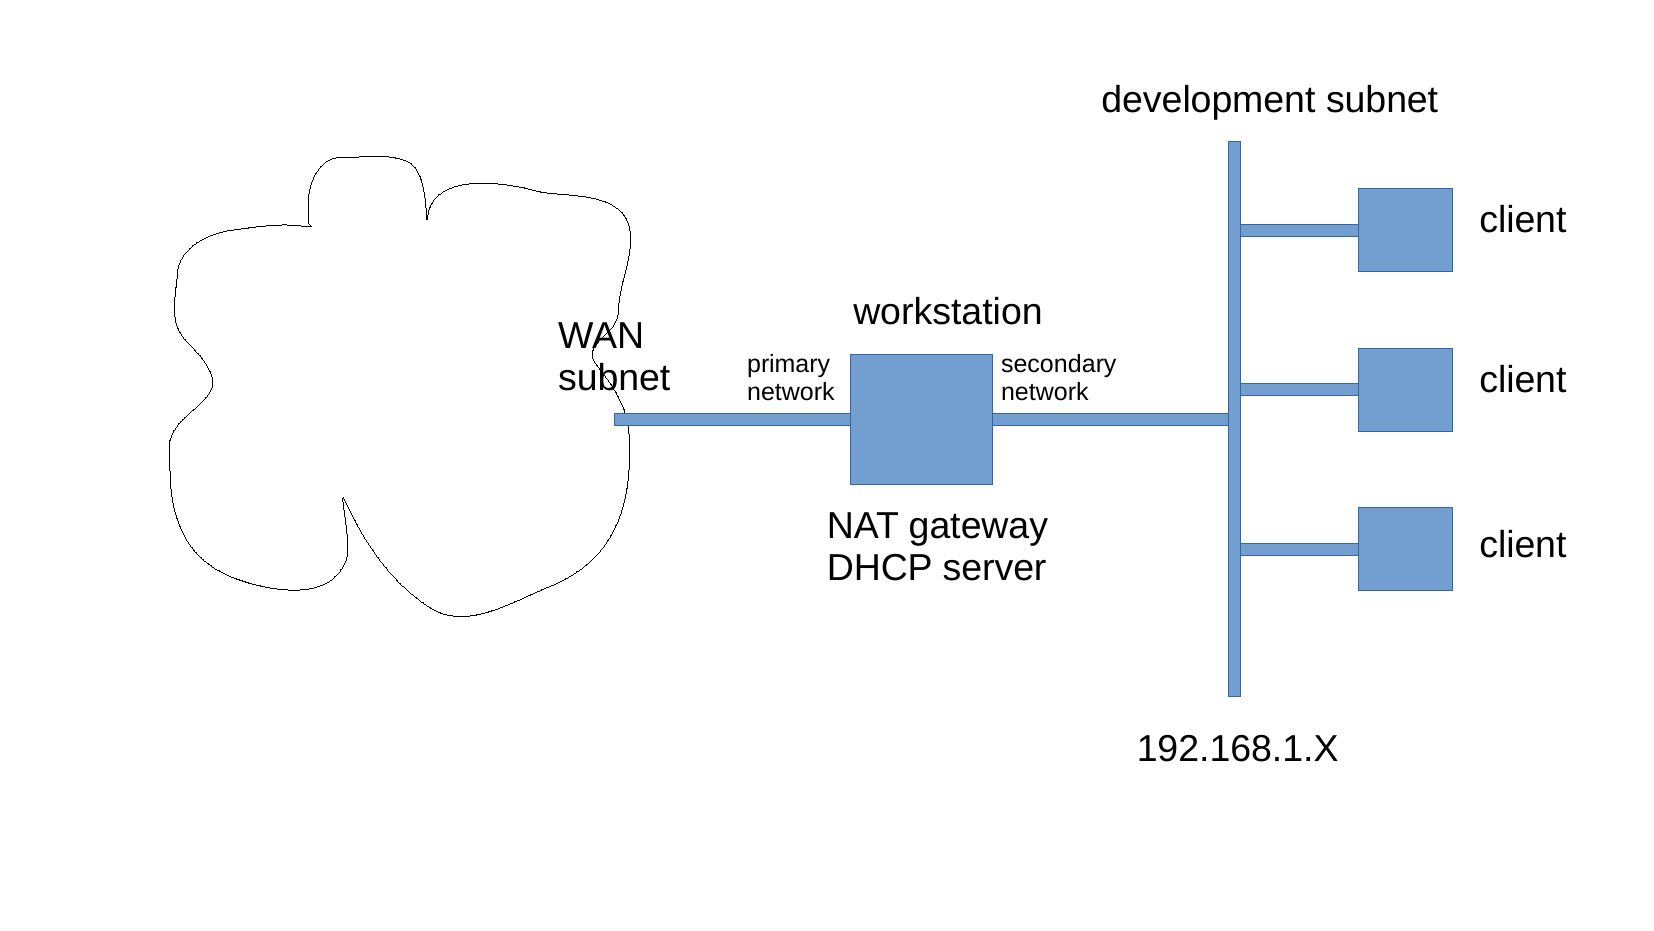

development subnet
client
workstation
WAN
subnet
primary
network
secondary
network
client
NAT gateway
DHCP server
client
192.168.1.X